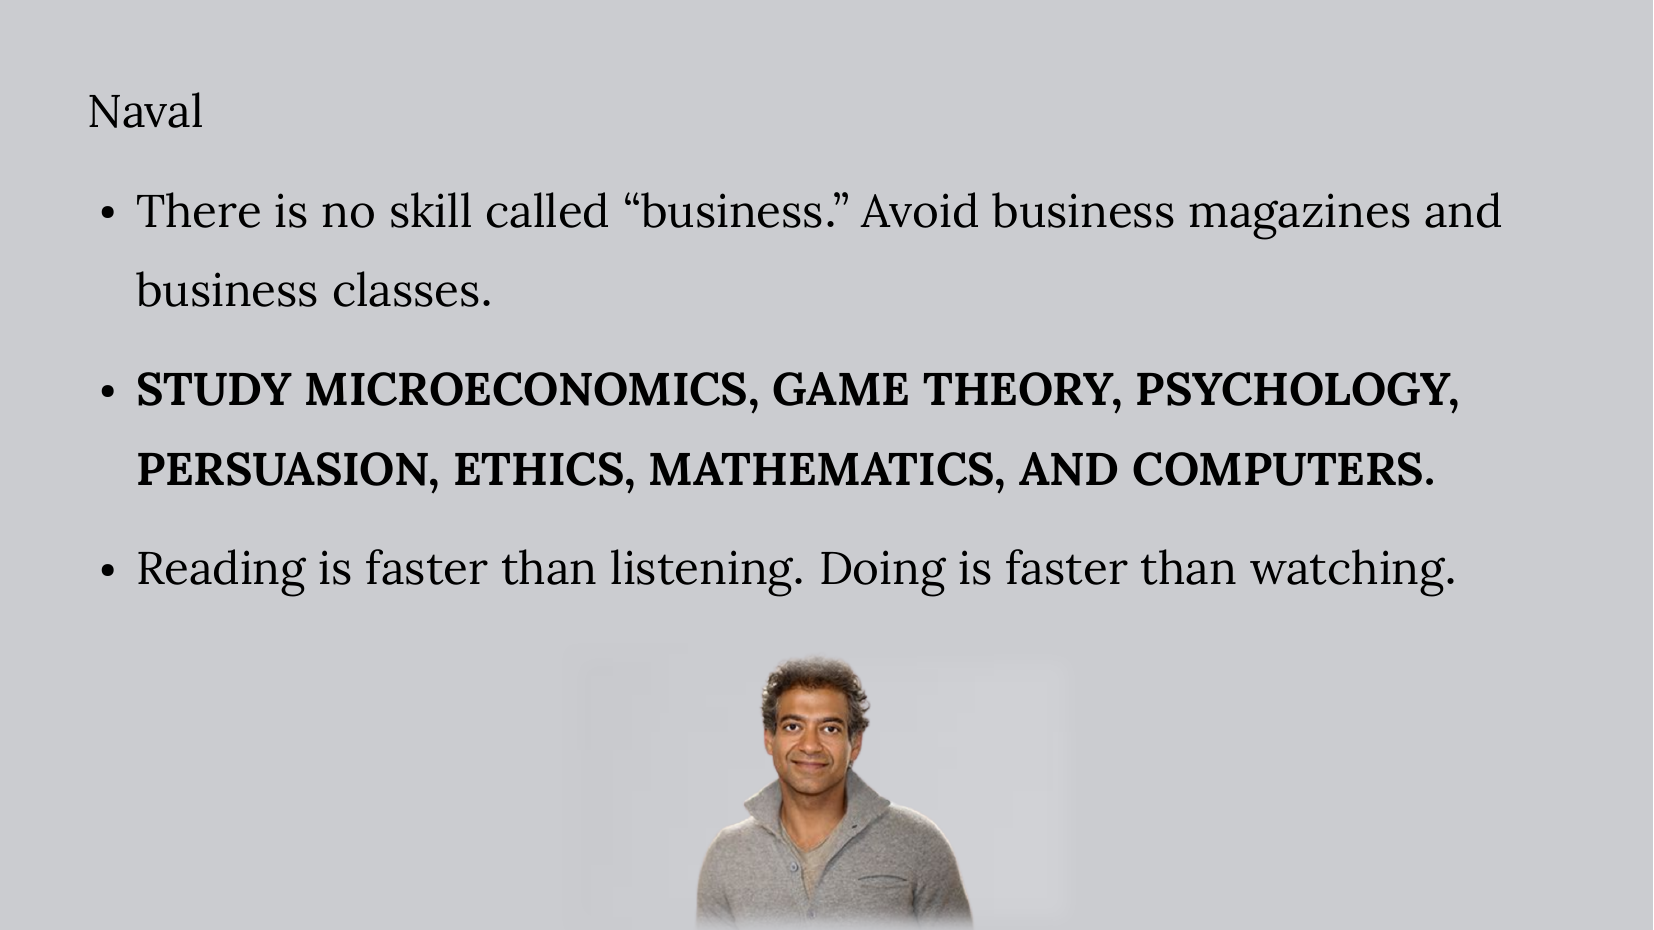

# Naval
There is no skill called “business.” Avoid business magazines and business classes.
Study microeconomics, game theory, psychology, persuasion, ethics, mathematics, and computers.
Reading is faster than listening. Doing is faster than watching.